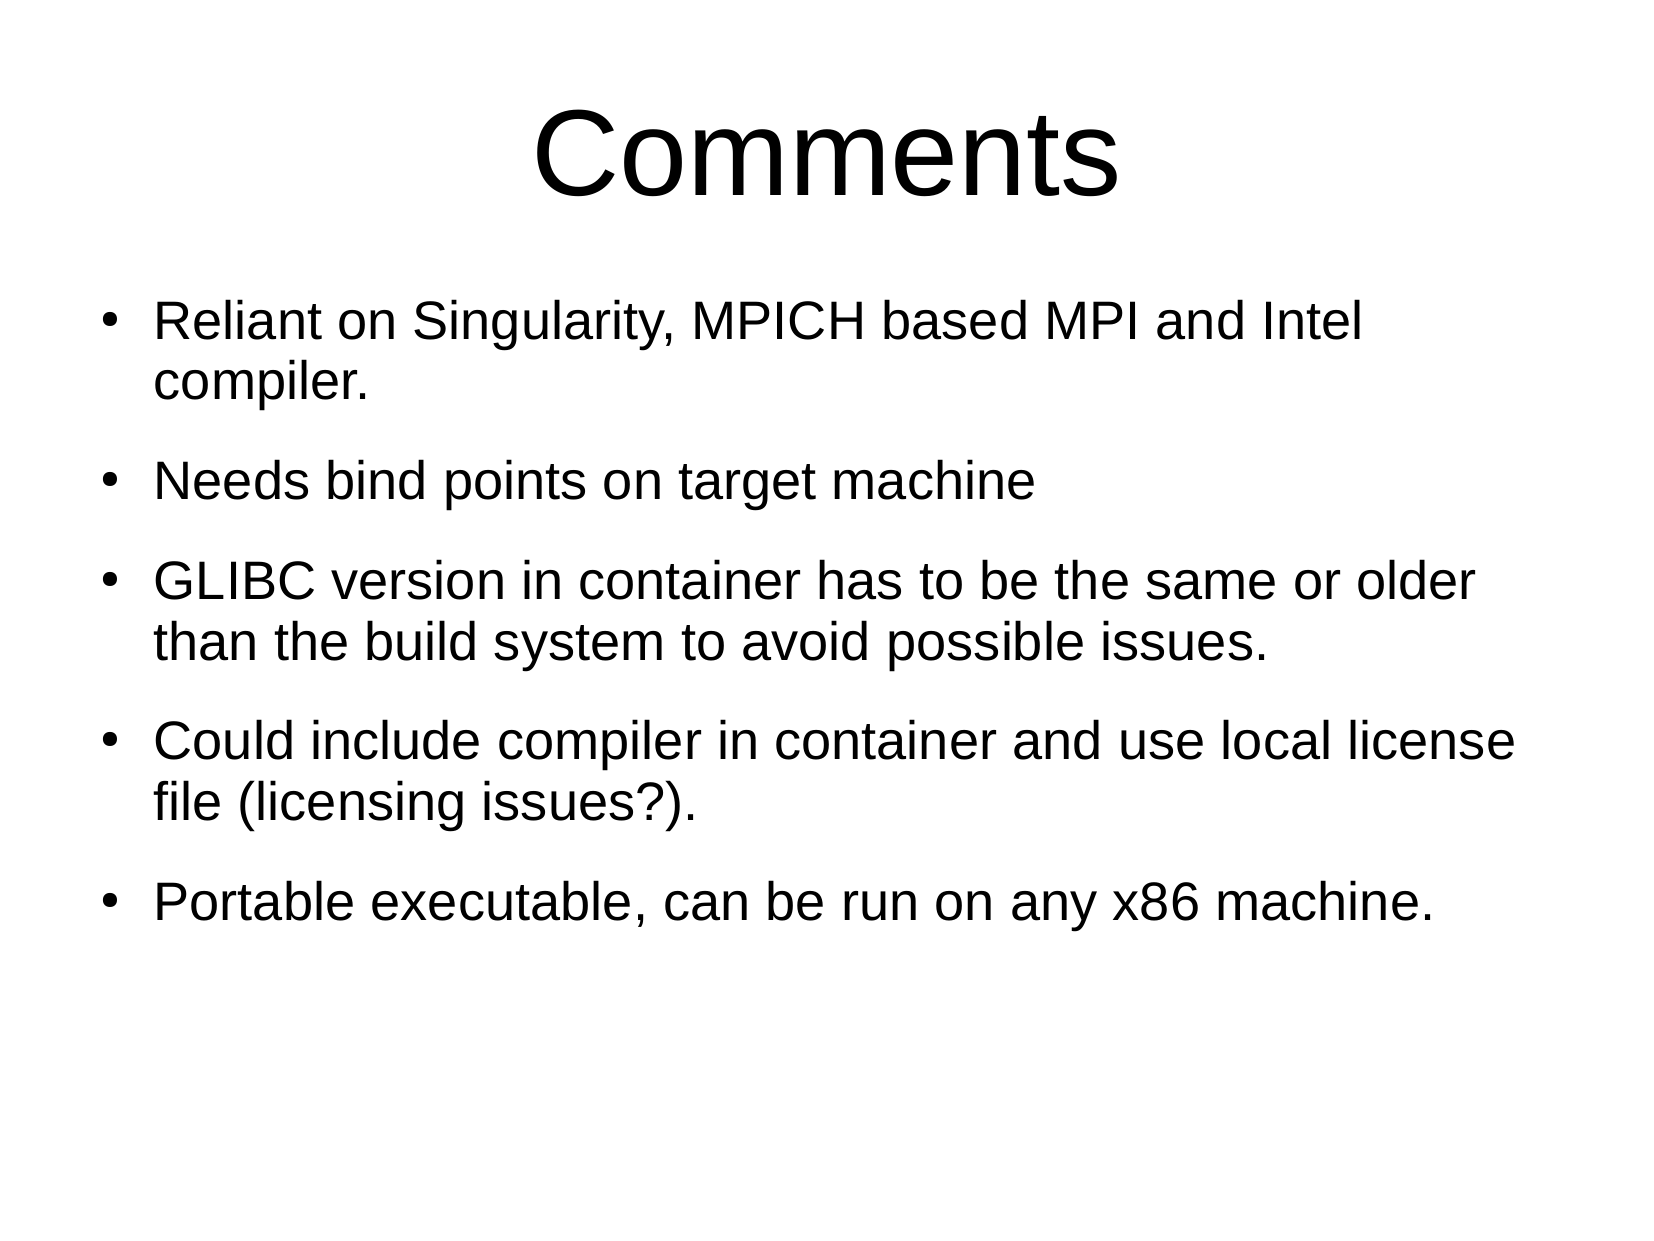

# Comments
Reliant on Singularity, MPICH based MPI and Intel compiler.
Needs bind points on target machine
GLIBC version in container has to be the same or older than the build system to avoid possible issues.
Could include compiler in container and use local license file (licensing issues?).
Portable executable, can be run on any x86 machine.